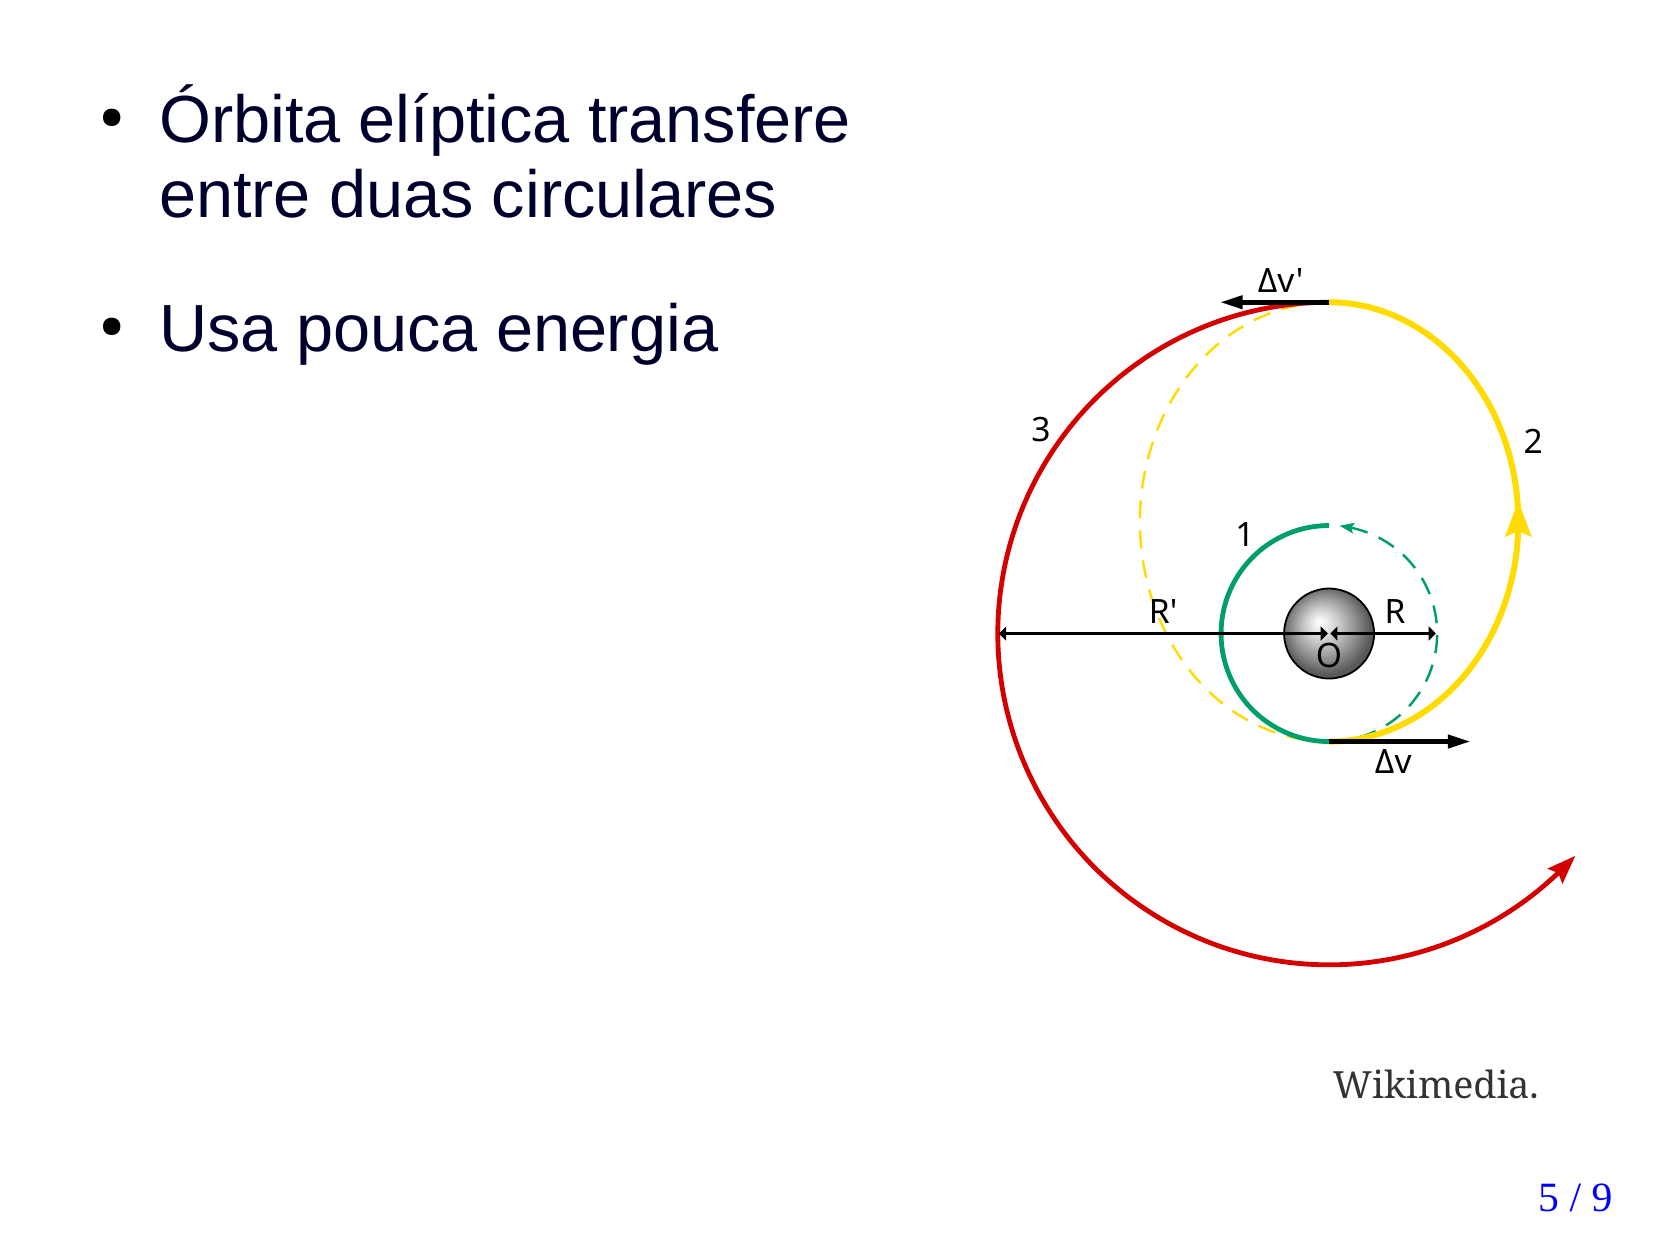

# Órbita elíptica transfere entre duas circulares
Usa pouca energia
Wikimedia.
5